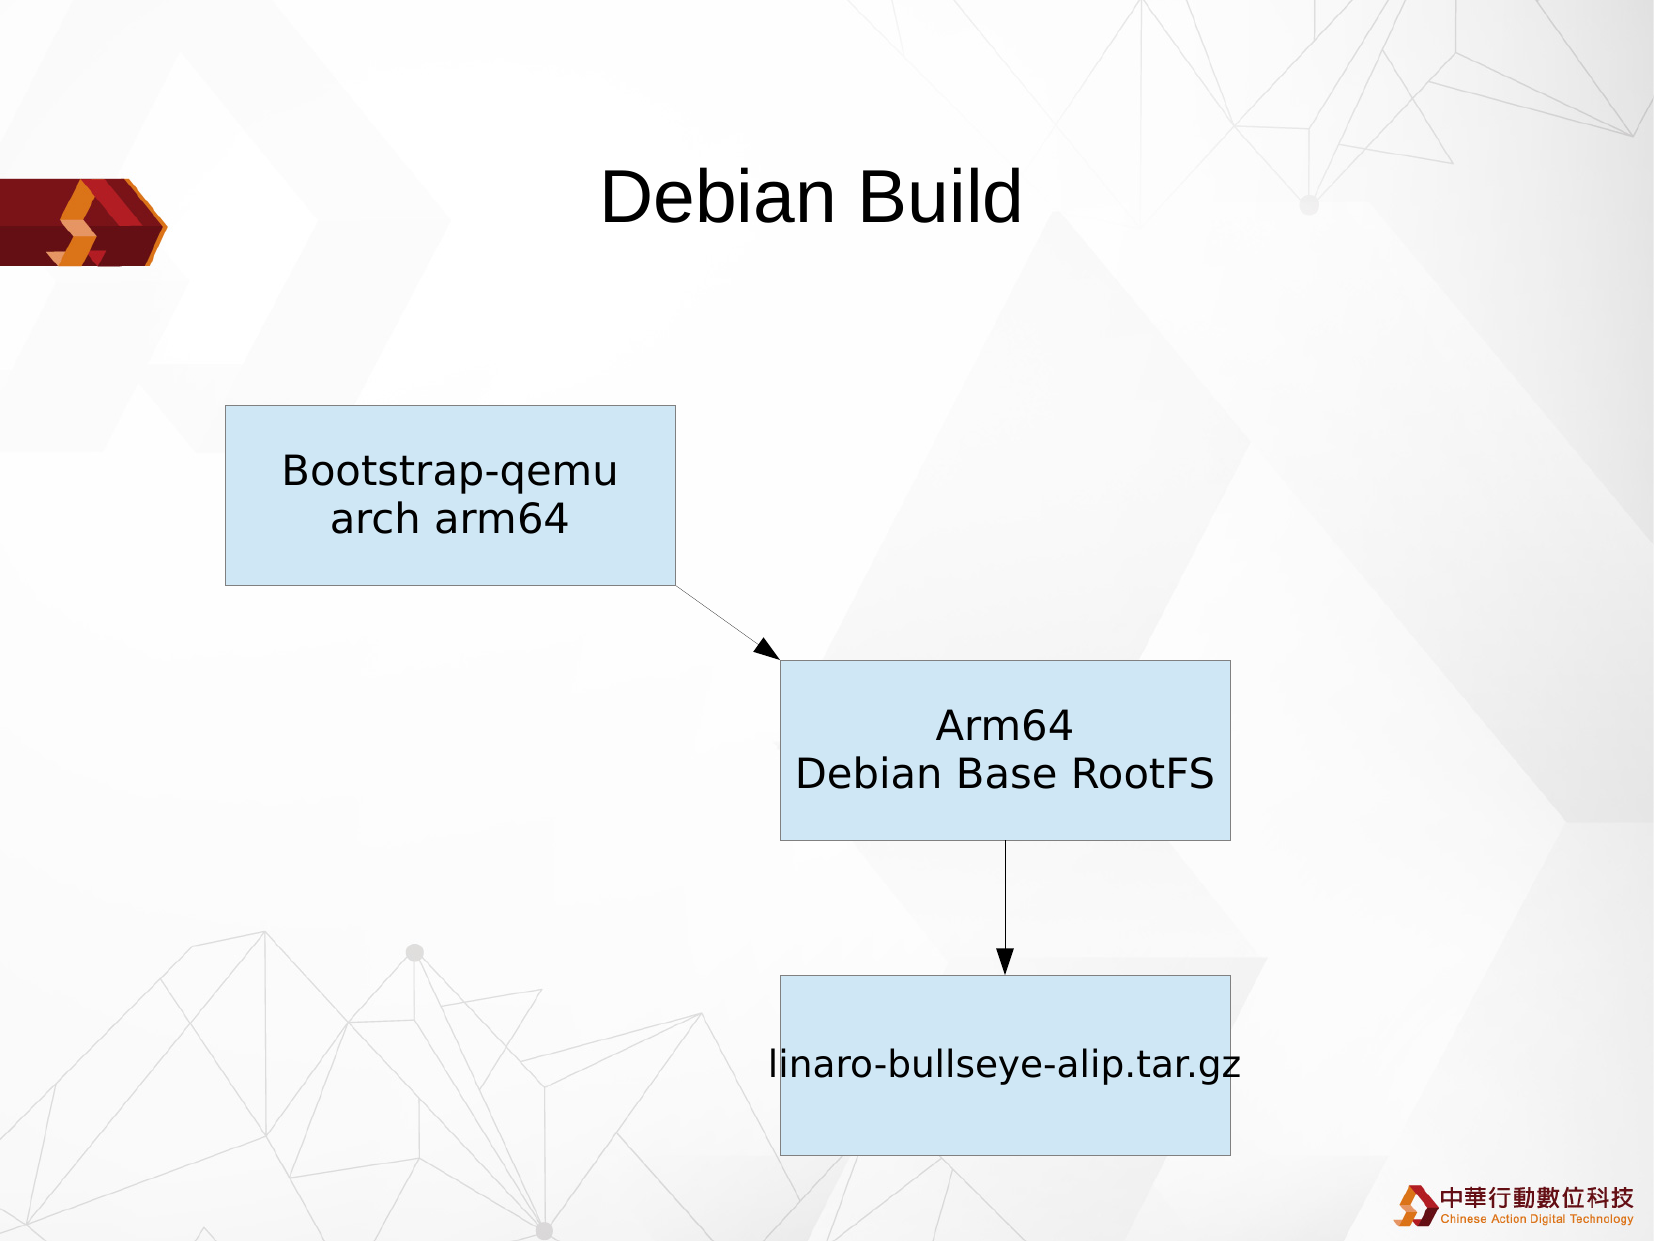

# Debian Build
Bootstrap-qemu
arch arm64
Arm64
Debian Base RootFS
linaro-bullseye-alip.tar.gz